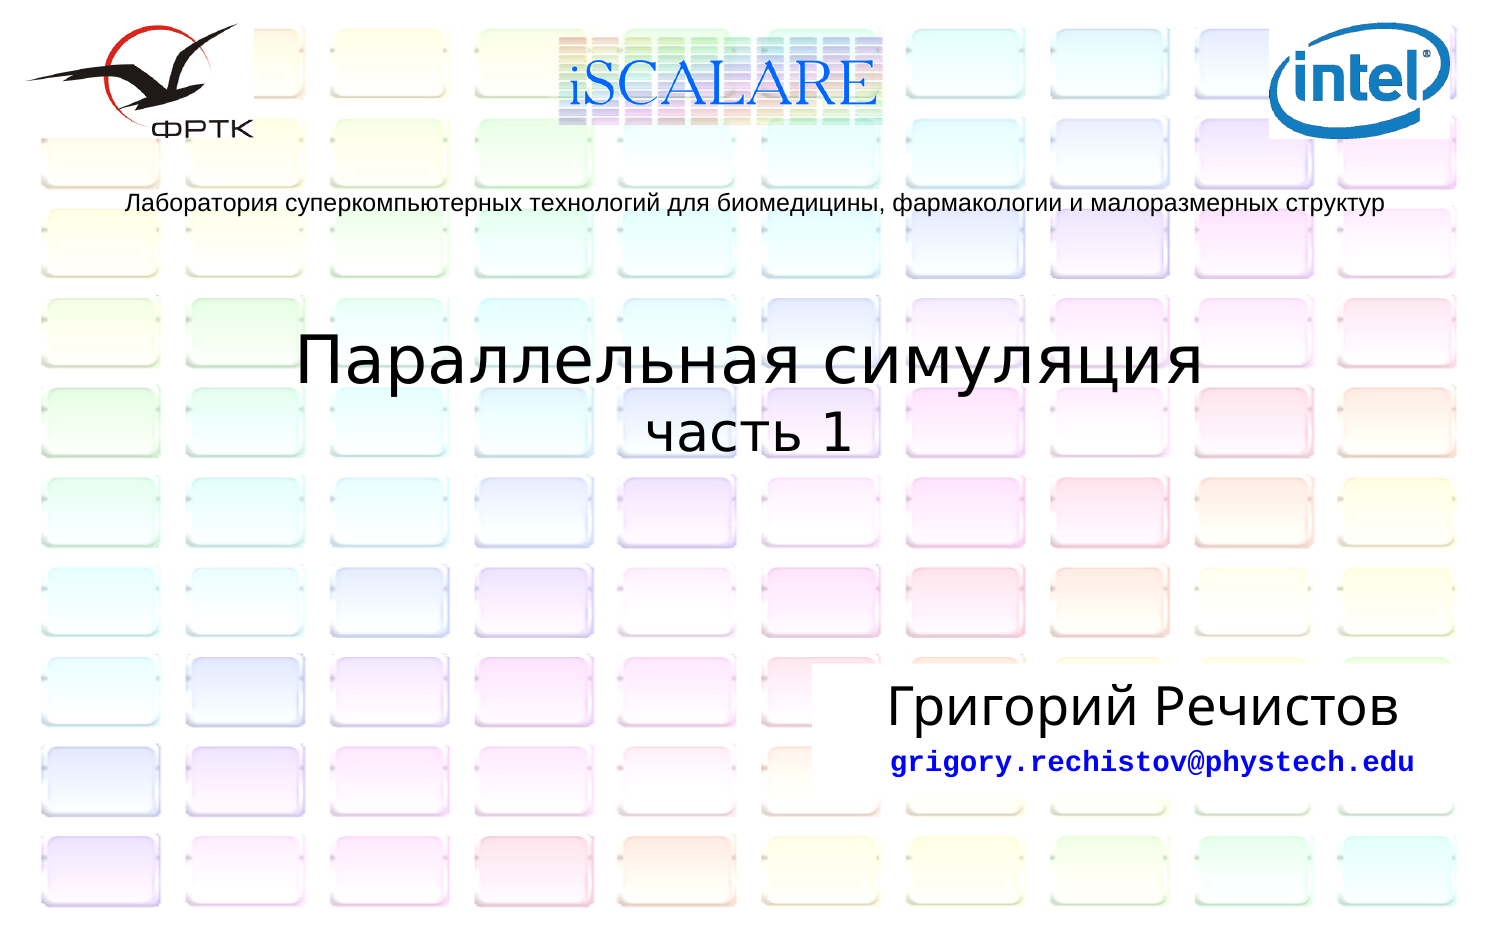

Лаборатория суперкомпьютерных технологий для биомедицины, фармакологии и малоразмерных структур
# Параллельная симуляция часть 1
Григорий Речистов
 grigory.rechistov@phystech.edu